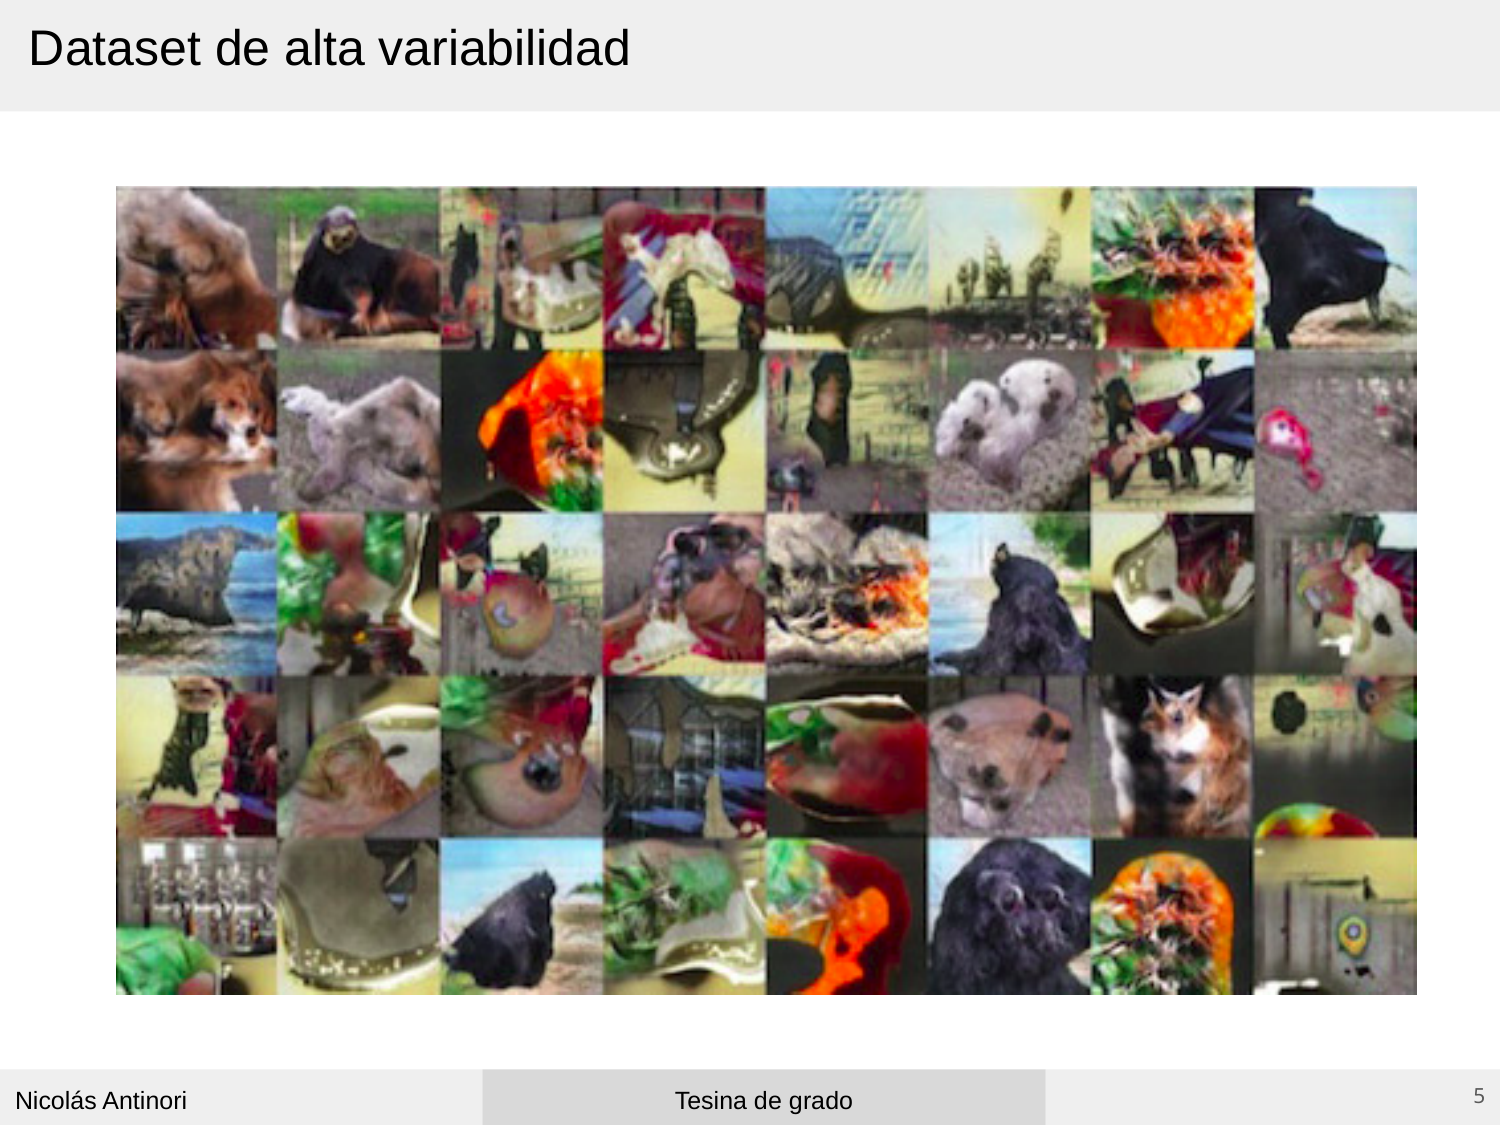

Dataset de alta variabilidad
Nicolás Antinori
Tesina de grado